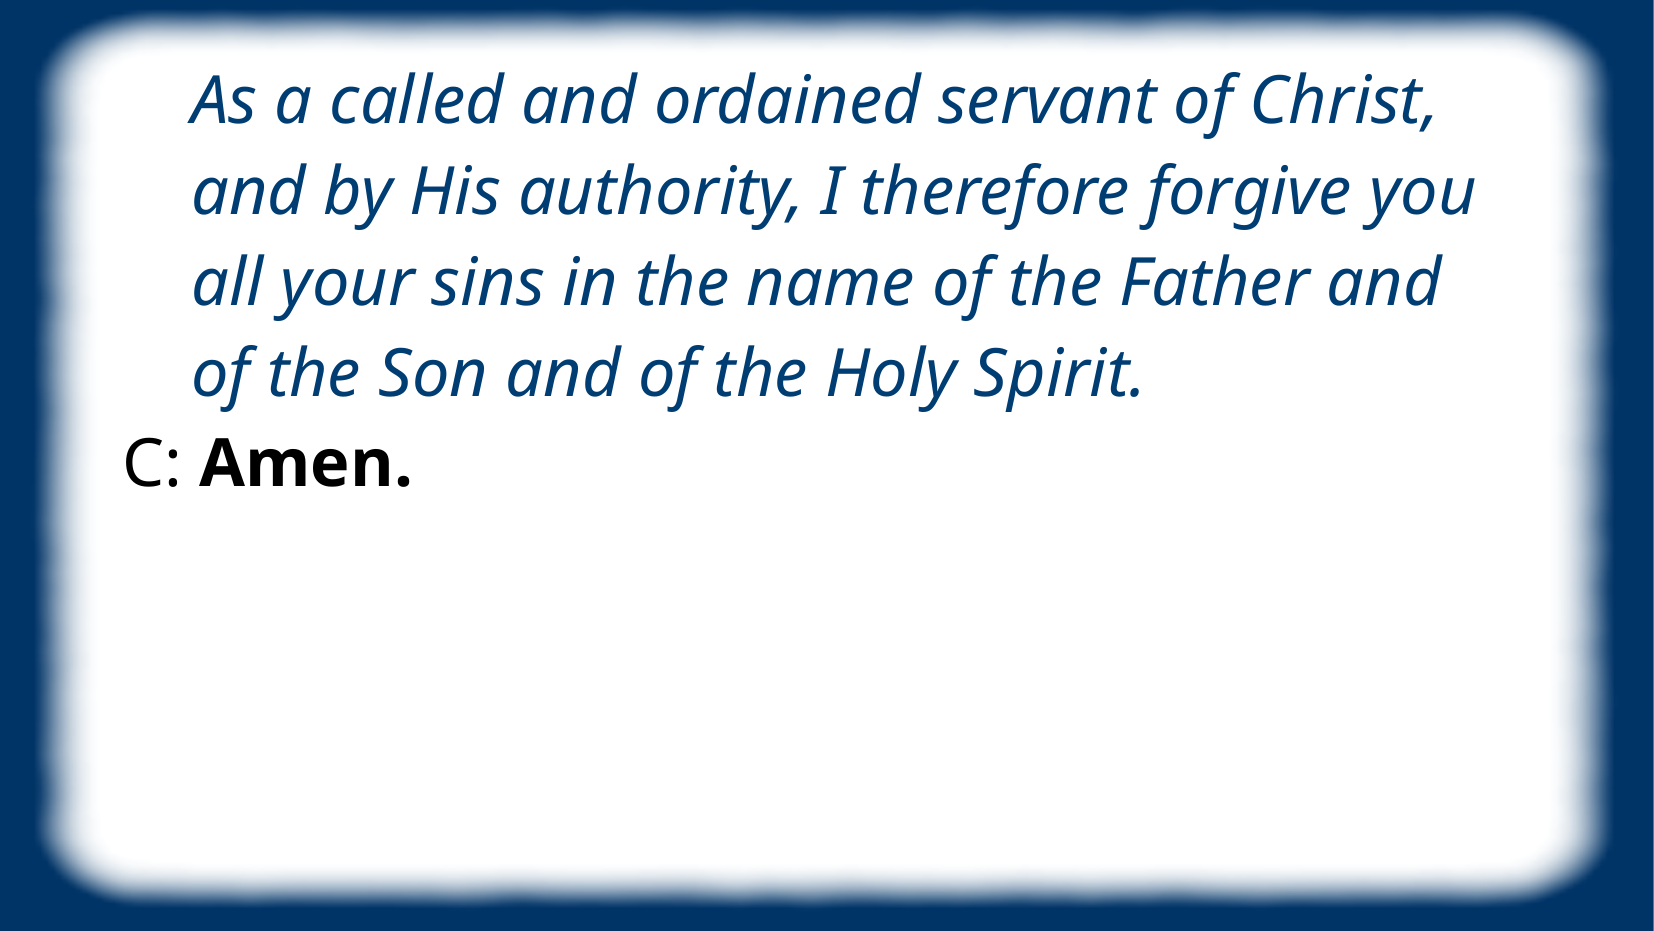

As a called and ordained servant of Christ,
 and by His authority, I therefore forgive you
 all your sins in the name of the Father and
 of the Son and of the Holy Spirit.
C: Amen.